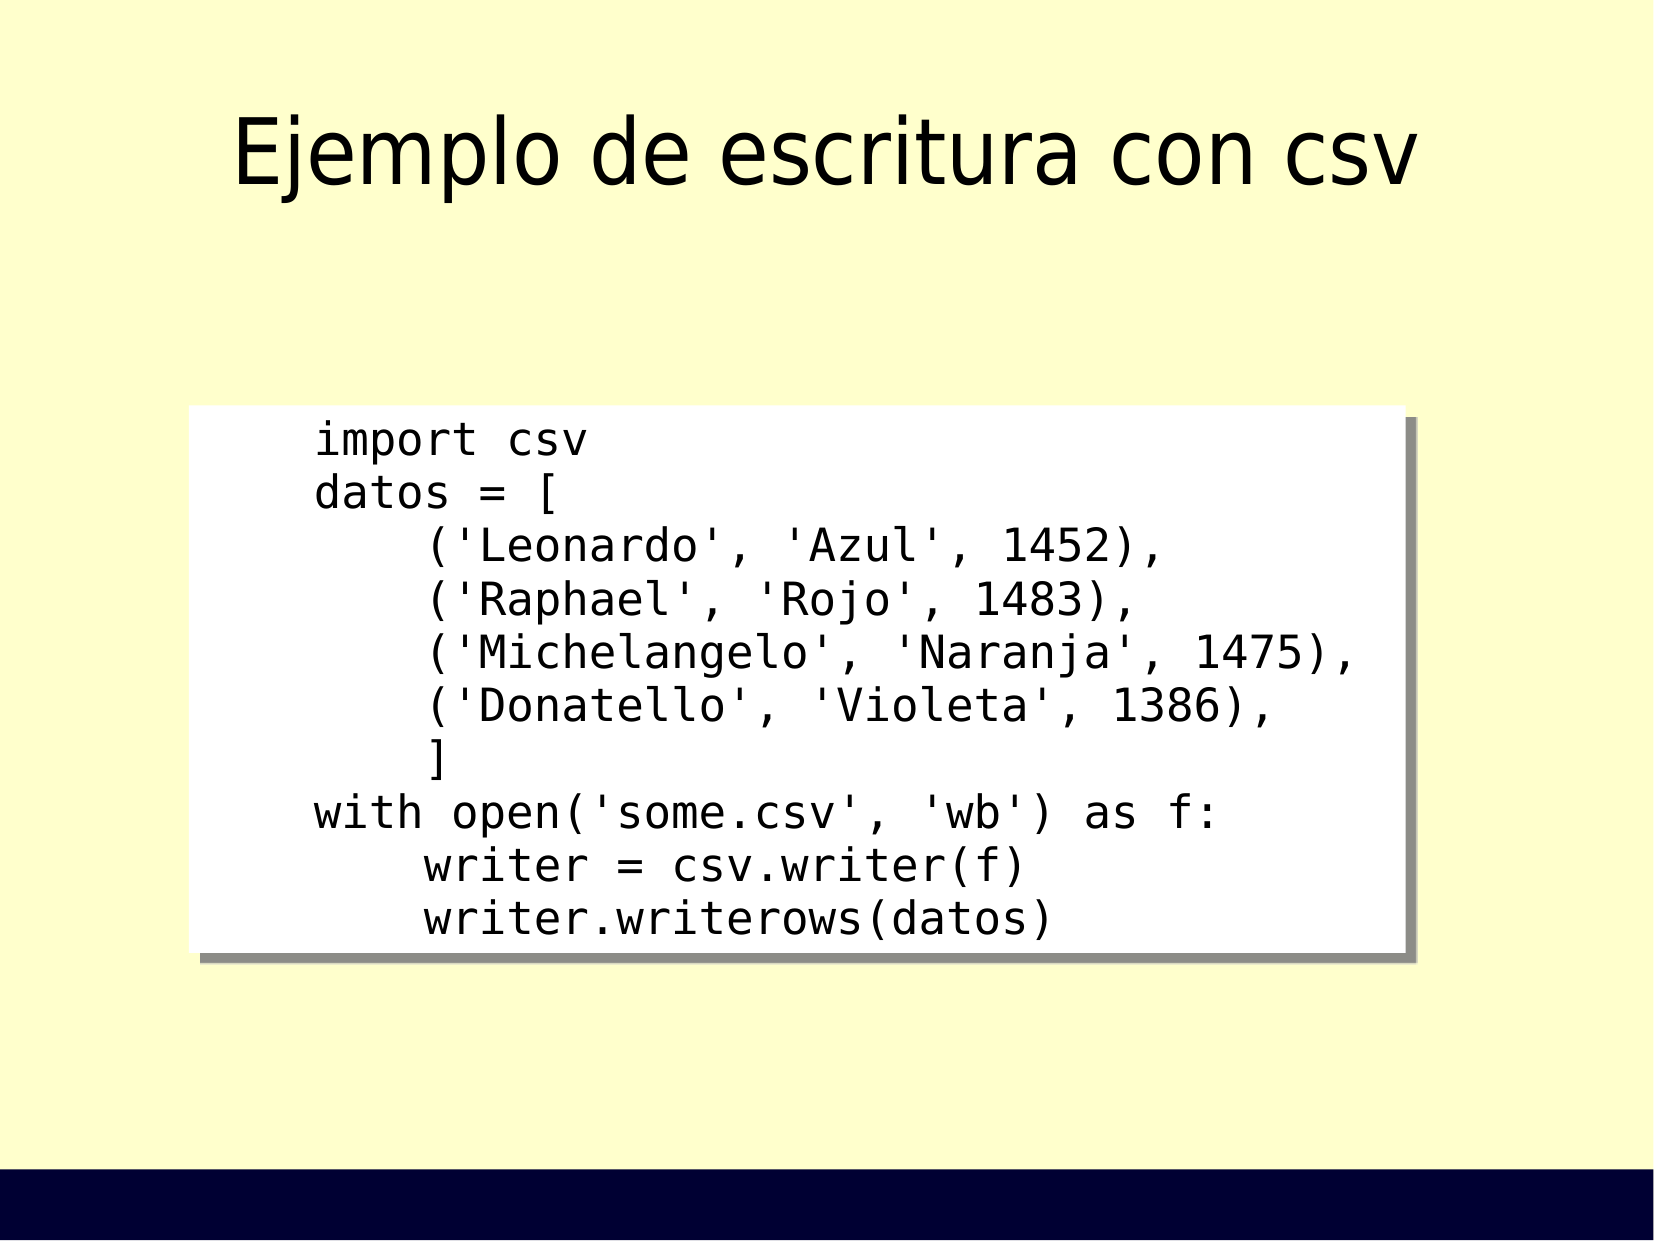

# Ejemplo de escritura con csv
 import csv
 datos = [
 ('Leonardo', 'Azul', 1452),
 ('Raphael', 'Rojo', 1483),
 ('Michelangelo', 'Naranja', 1475),
 ('Donatello', 'Violeta', 1386),
 ]
 with open('some.csv', 'wb') as f:
 writer = csv.writer(f)
 writer.writerows(datos)